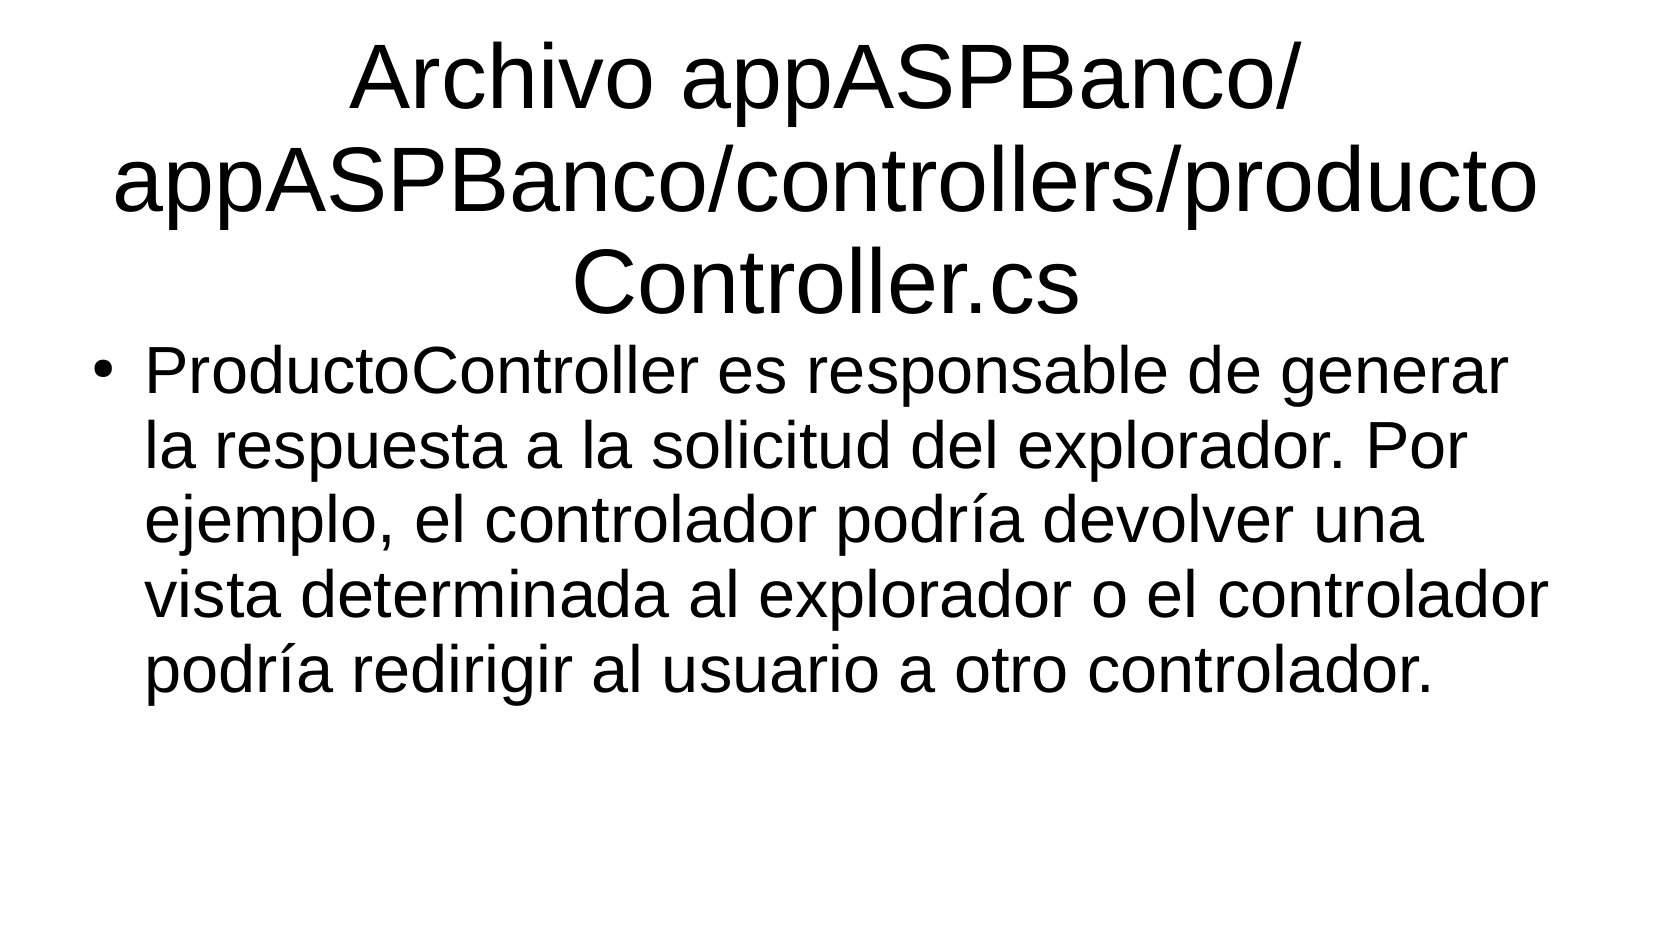

# Archivo appASPBanco/ appASPBanco/controllers/productoController.cs
ProductoController es responsable de generar la respuesta a la solicitud del explorador. Por ejemplo, el controlador podría devolver una vista determinada al explorador o el controlador podría redirigir al usuario a otro controlador.